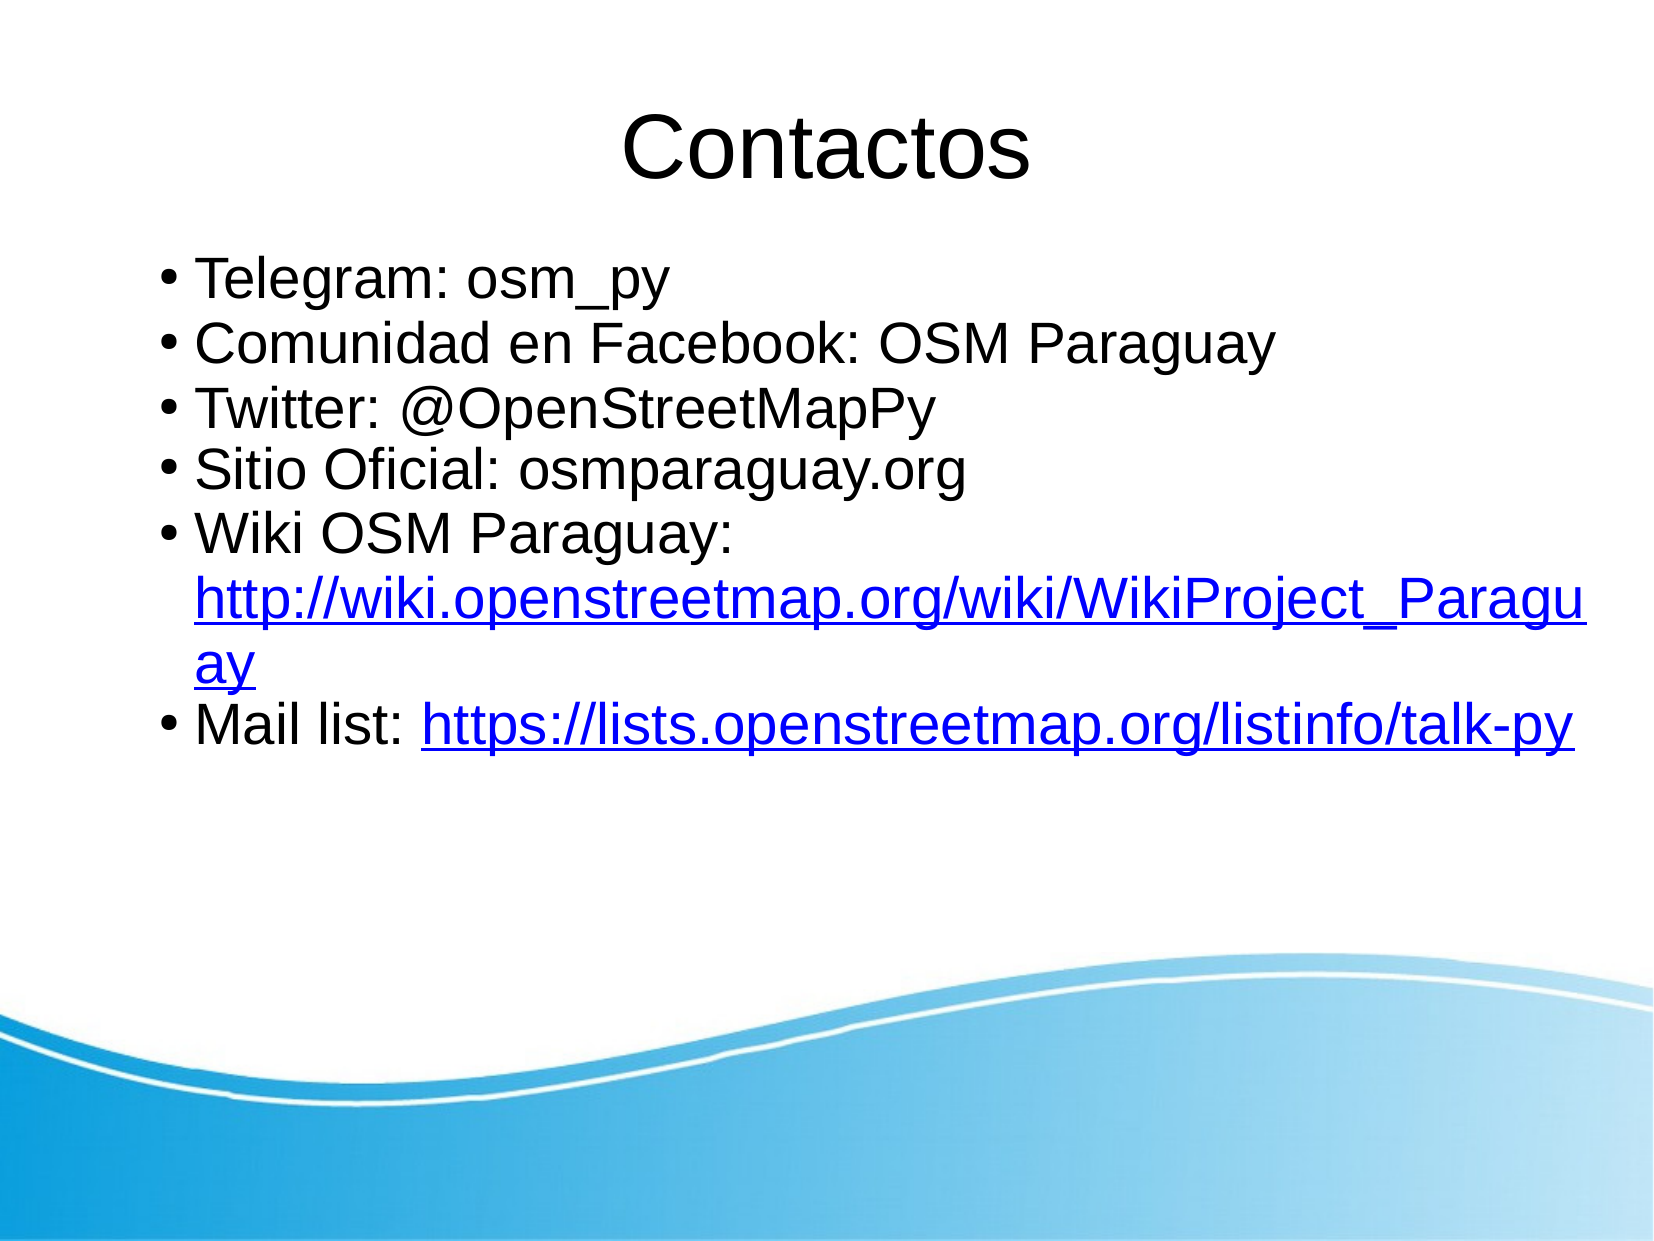

# Contactos
Telegram: osm_py
Comunidad en Facebook: OSM Paraguay
Twitter: @OpenStreetMapPy
Sitio Oficial: osmparaguay.org
Wiki OSM Paraguay: http://wiki.openstreetmap.org/wiki/WikiProject_Paraguay
Mail list: https://lists.openstreetmap.org/listinfo/talk-py